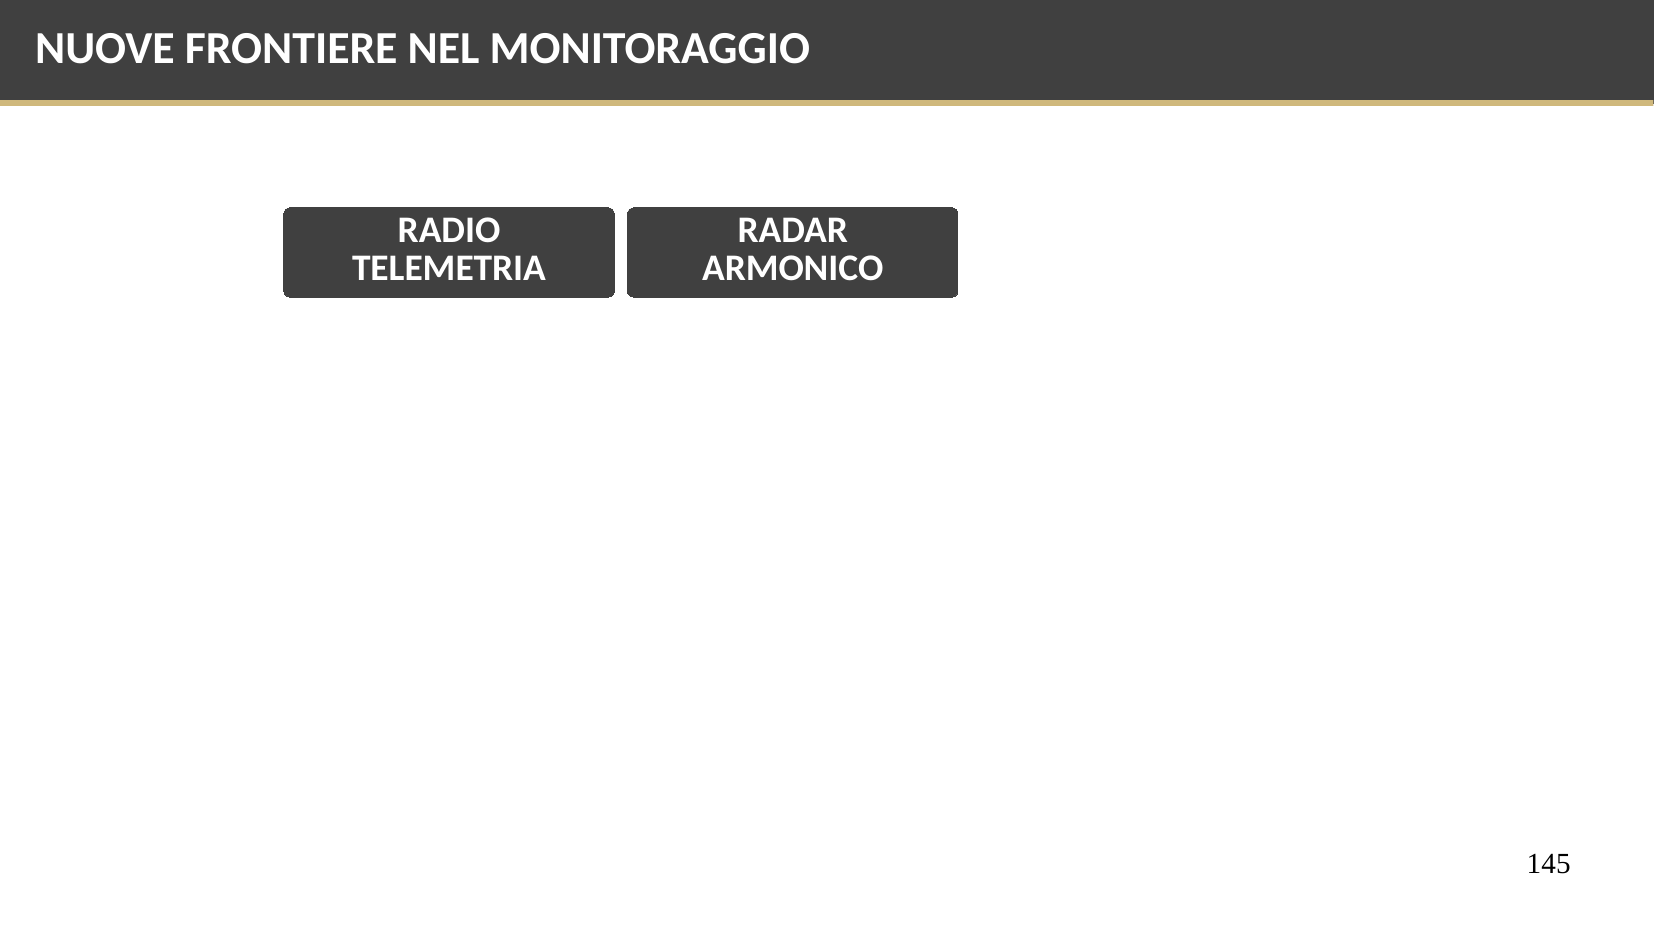

NUOVE FRONTIERE NEL MONITORAGGIO
RADIO
TELEMETRIA
RADAR
ARMONICO
145